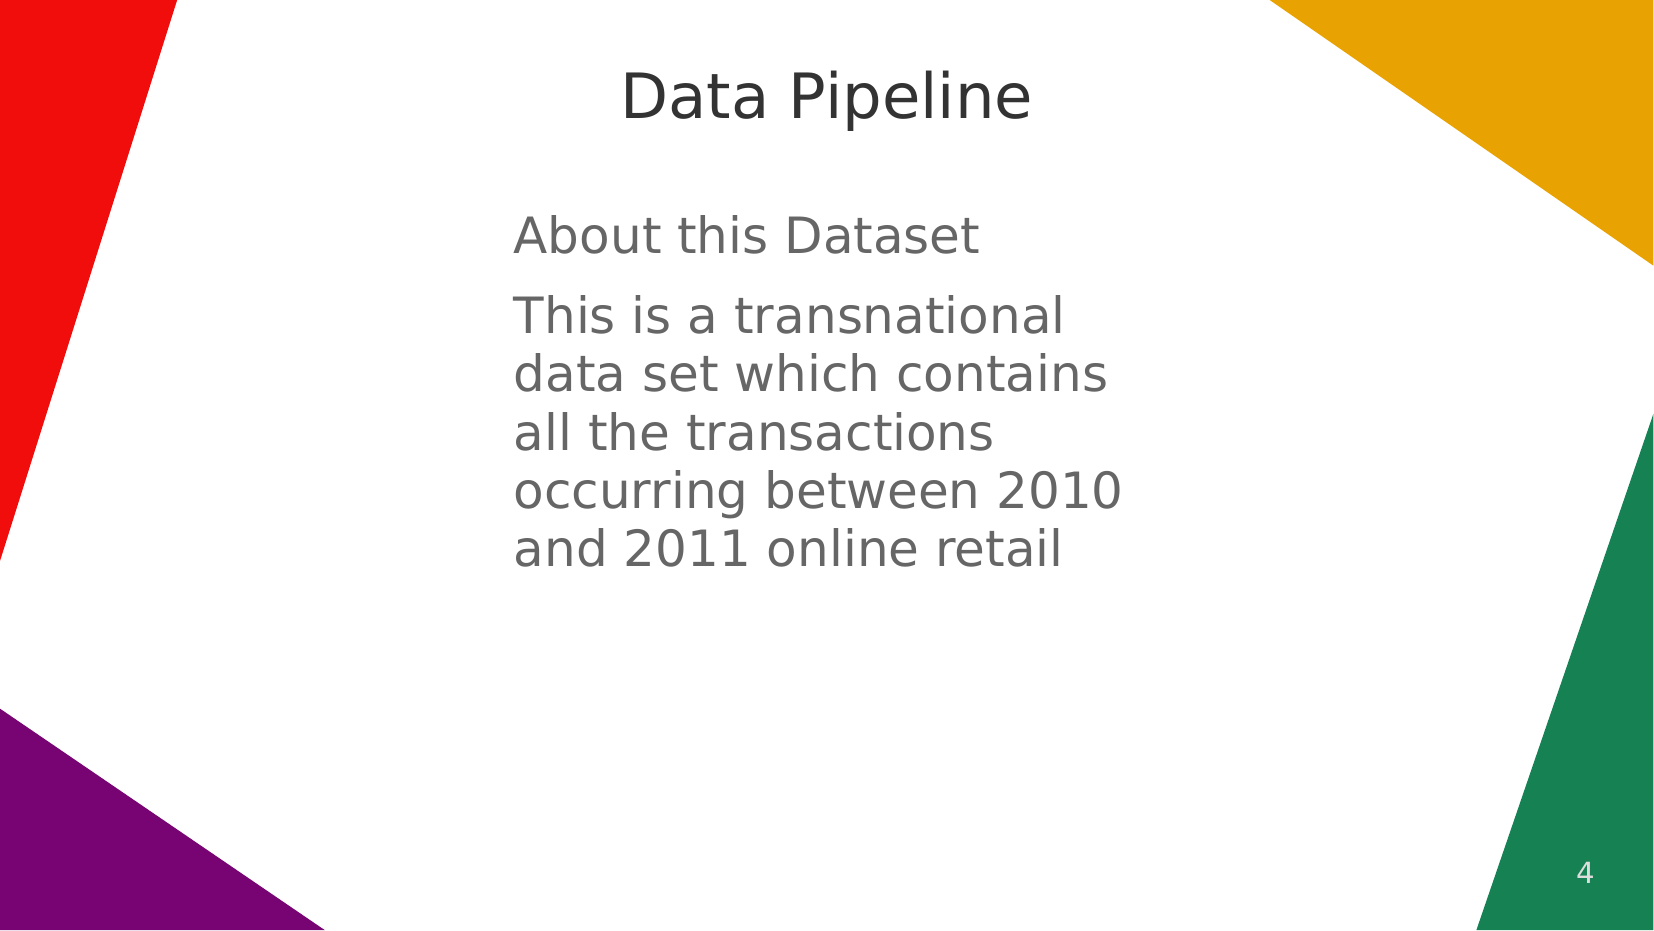

# Data Pipeline
About this Dataset
This is a transnational data set which contains all the transactions occurring between 2010 and 2011 online retail
4